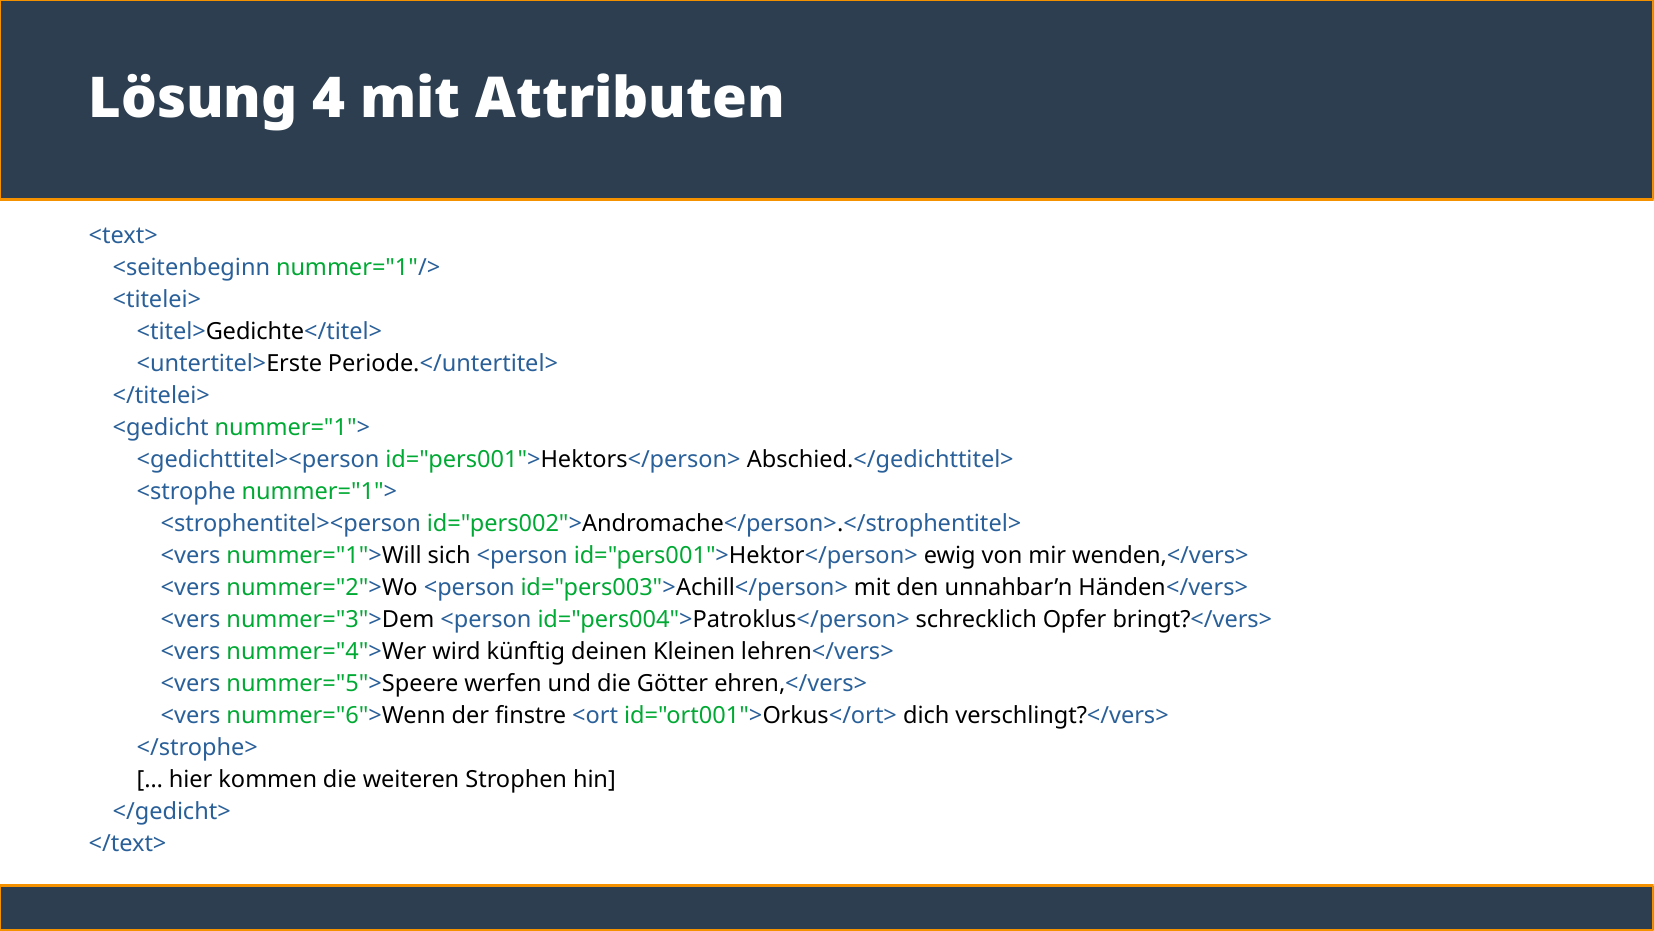

# Lösung 4 mit Attributen
<text>
 <seitenbeginn nummer="1"/>
 <titelei>
 <titel>Gedichte</titel>
 <untertitel>Erste Periode.</untertitel>
 </titelei>
 <gedicht nummer="1">
 <gedichttitel><person id="pers001">Hektors</person> Abschied.</gedichttitel>
 <strophe nummer="1">
 <strophentitel><person id="pers002">Andromache</person>.</strophentitel>
 <vers nummer="1">Will sich <person id="pers001">Hektor</person> ewig von mir wenden,</vers>
 <vers nummer="2">Wo <person id="pers003">Achill</person> mit den unnahbar’n Händen</vers>
 <vers nummer="3">Dem <person id="pers004">Patroklus</person> schrecklich Opfer bringt?</vers>
 <vers nummer="4">Wer wird künftig deinen Kleinen lehren</vers>
 <vers nummer="5">Speere werfen und die Götter ehren,</vers>
 <vers nummer="6">Wenn der finstre <ort id="ort001">Orkus</ort> dich verschlingt?</vers>
 </strophe>
 [… hier kommen die weiteren Strophen hin]
 </gedicht>
</text>